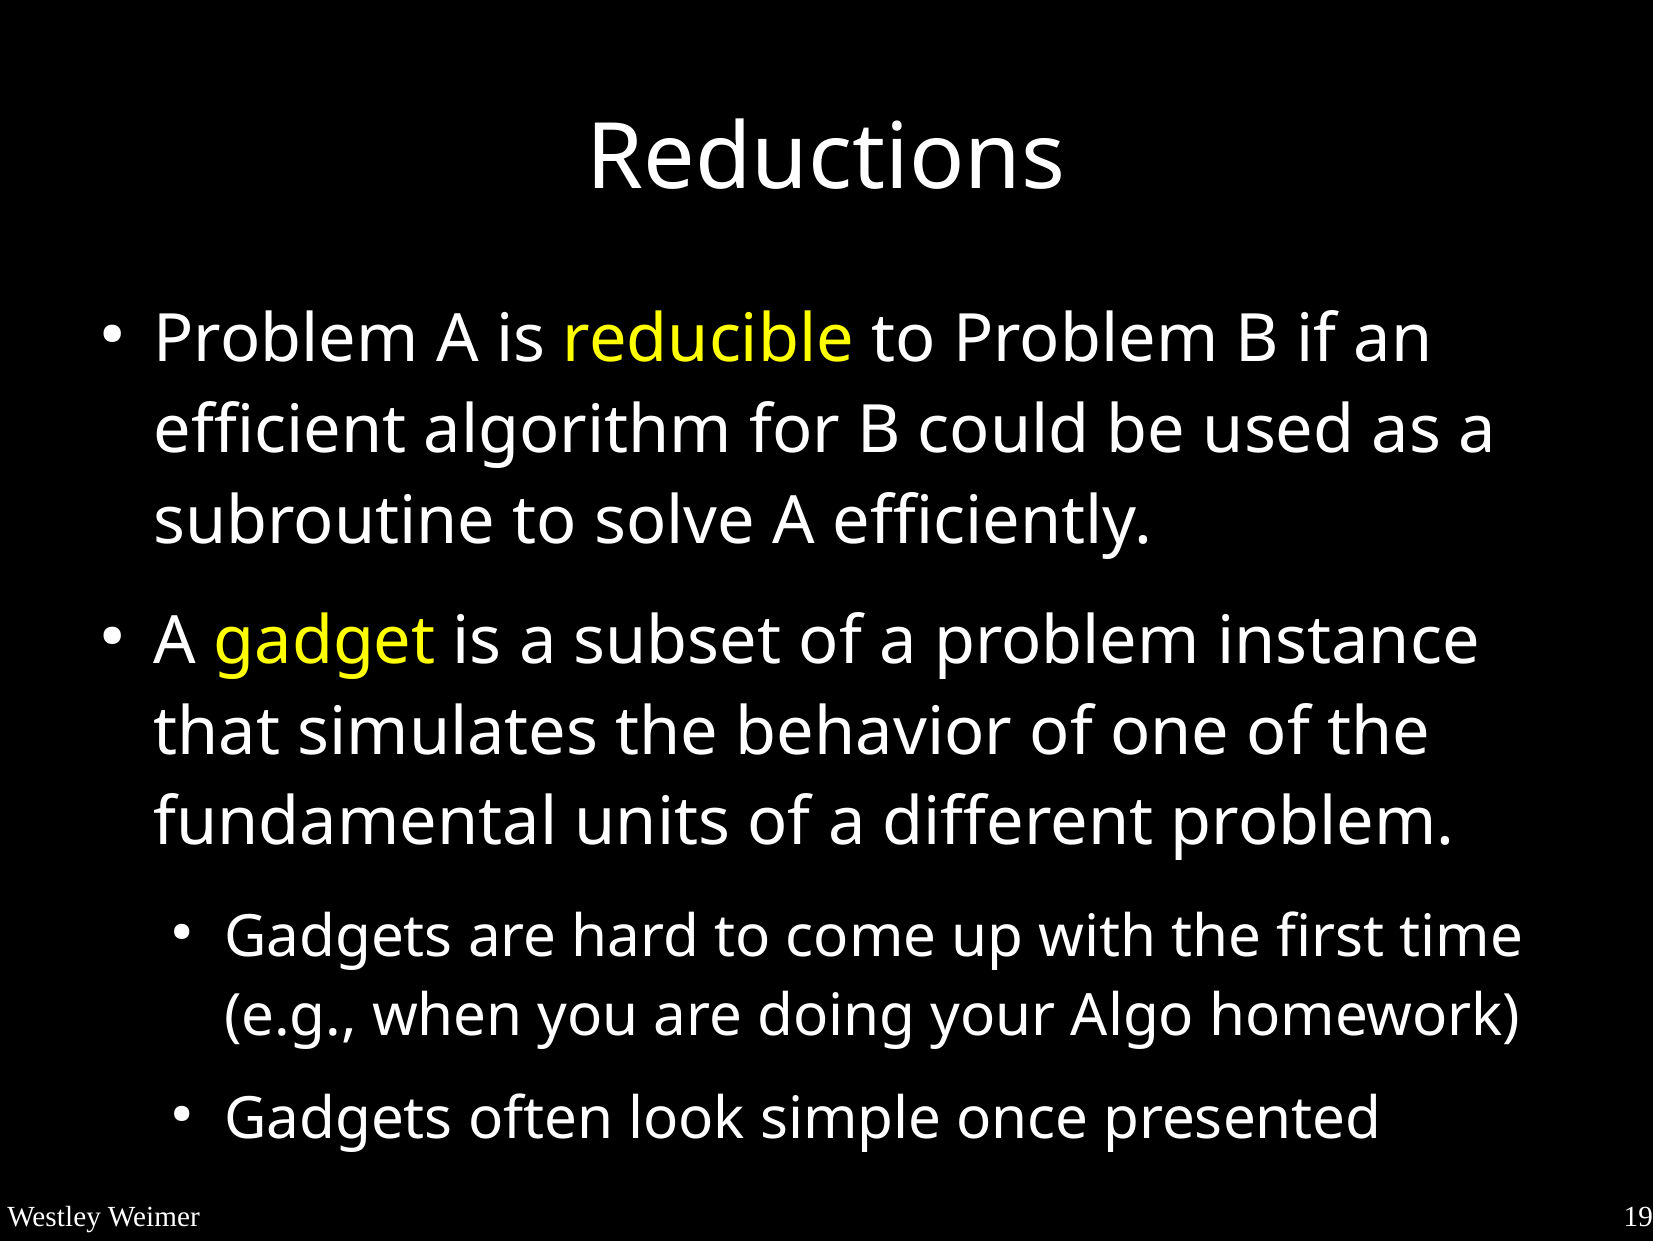

# Reductions
Problem A is reducible to Problem B if an efficient algorithm for B could be used as a subroutine to solve A efficiently.
A gadget is a subset of a problem instance that simulates the behavior of one of the fundamental units of a different problem.
Gadgets are hard to come up with the first time (e.g., when you are doing your Algo homework)
Gadgets often look simple once presented
19